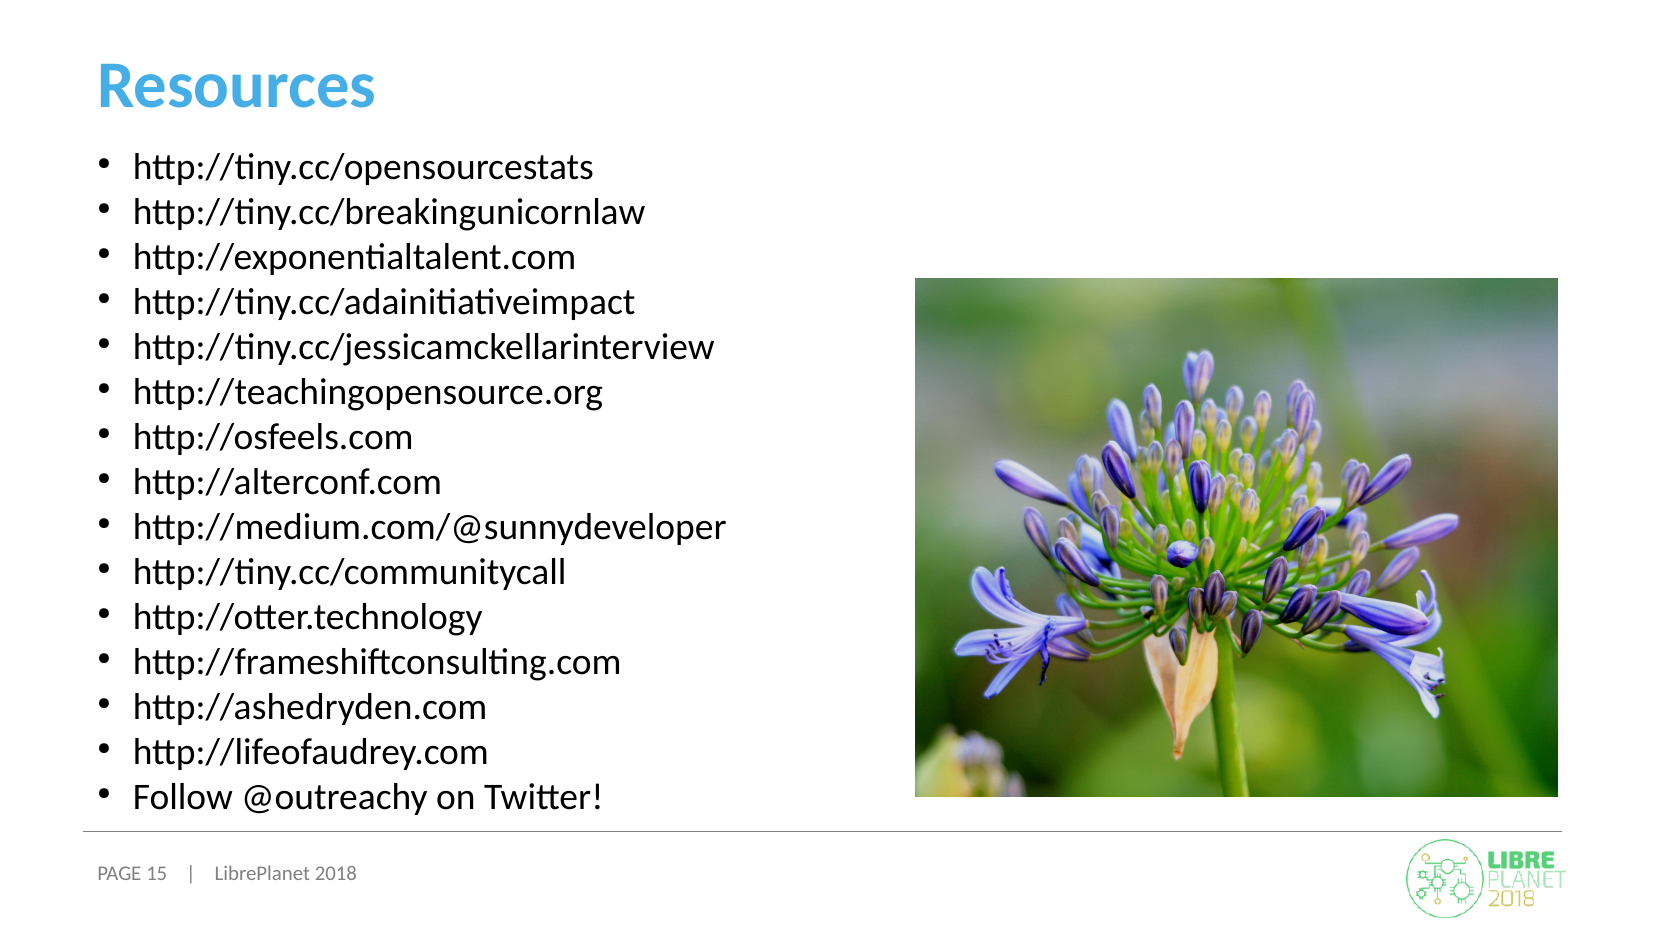

Resources
http://tiny.cc/opensourcestats
http://tiny.cc/breakingunicornlaw
http://exponentialtalent.com
http://tiny.cc/adainitiativeimpact
http://tiny.cc/jessicamckellarinterview
http://teachingopensource.org
http://osfeels.com
http://alterconf.com
http://medium.com/@sunnydeveloper
http://tiny.cc/communitycall
http://otter.technology
http://frameshiftconsulting.com
http://ashedryden.com
http://lifeofaudrey.com
Follow @outreachy on Twitter!